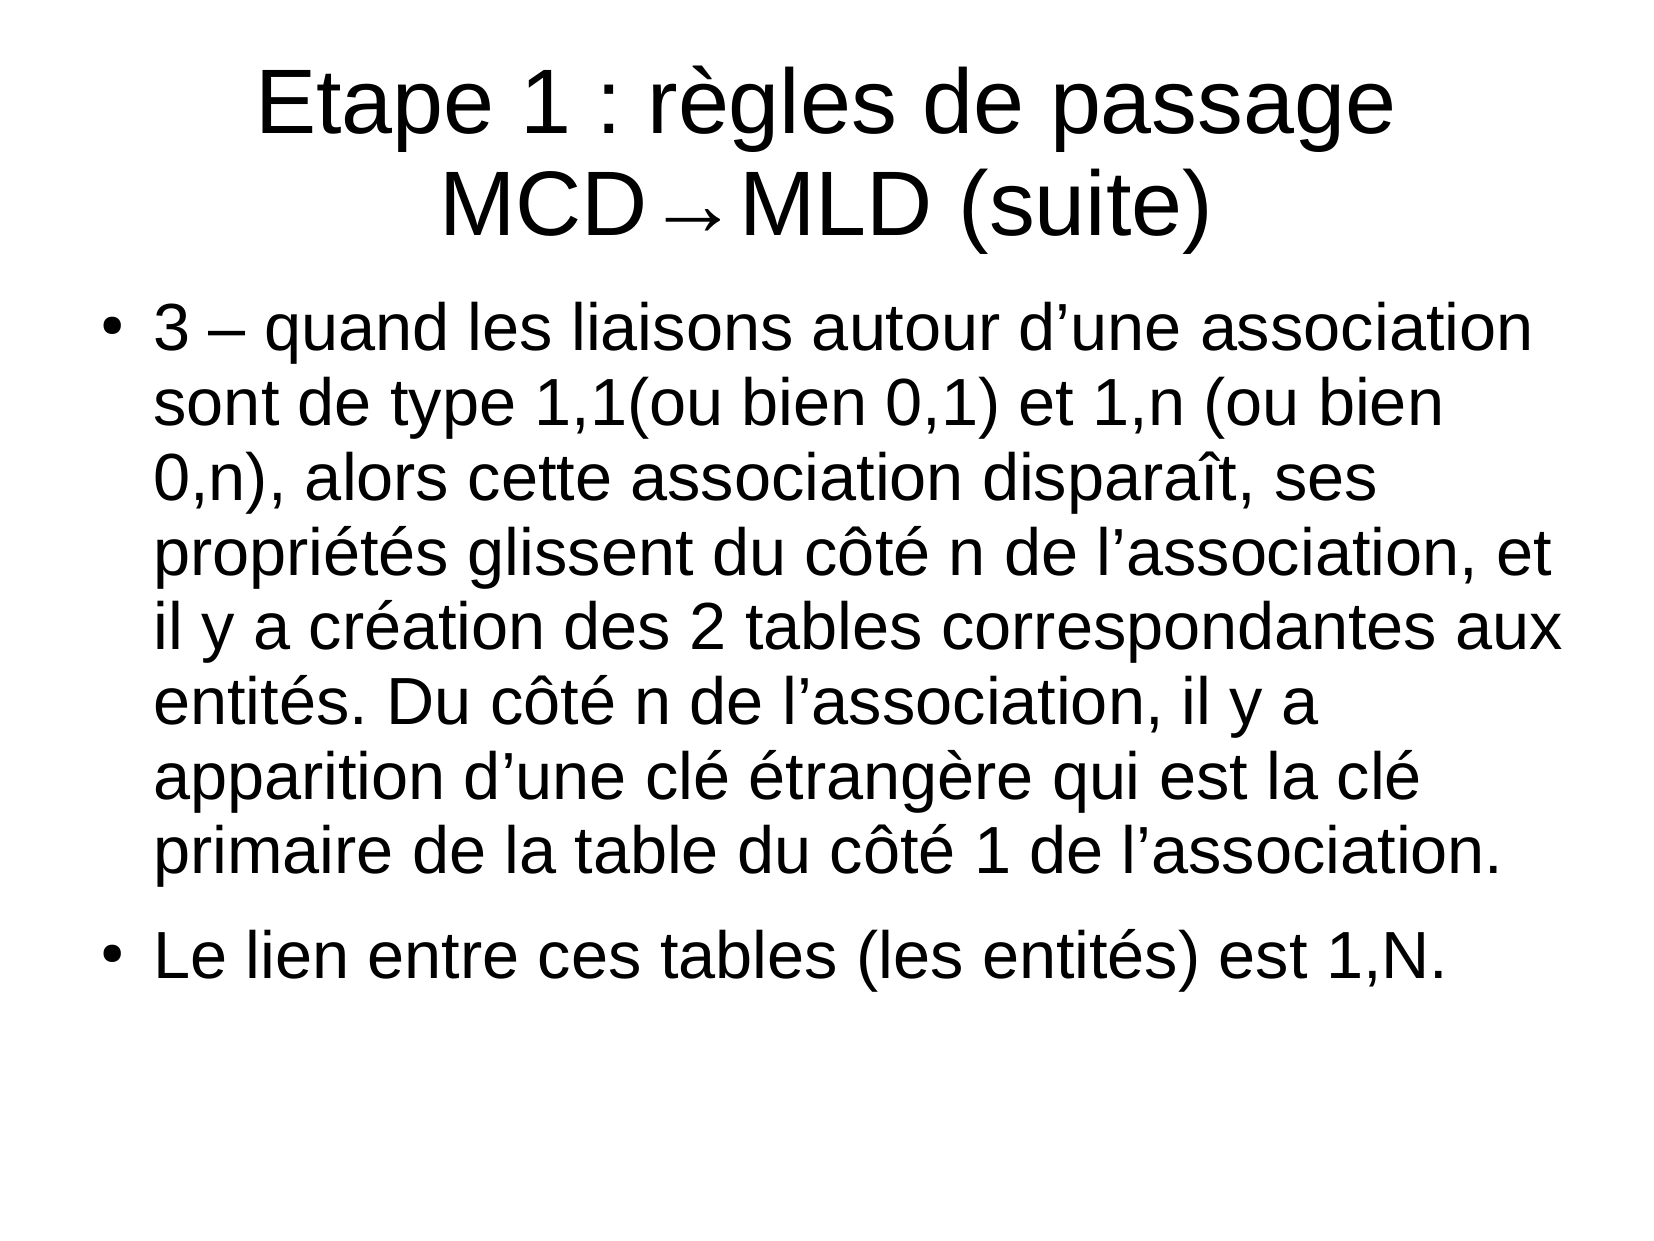

# Etape 1 : règles de passage MCD→MLD (suite)
3 – quand les liaisons autour d’une association sont de type 1,1(ou bien 0,1) et 1,n (ou bien 0,n), alors cette association disparaît, ses propriétés glissent du côté n de l’association, et il y a création des 2 tables correspondantes aux entités. Du côté n de l’association, il y a apparition d’une clé étrangère qui est la clé primaire de la table du côté 1 de l’association.
Le lien entre ces tables (les entités) est 1,N.